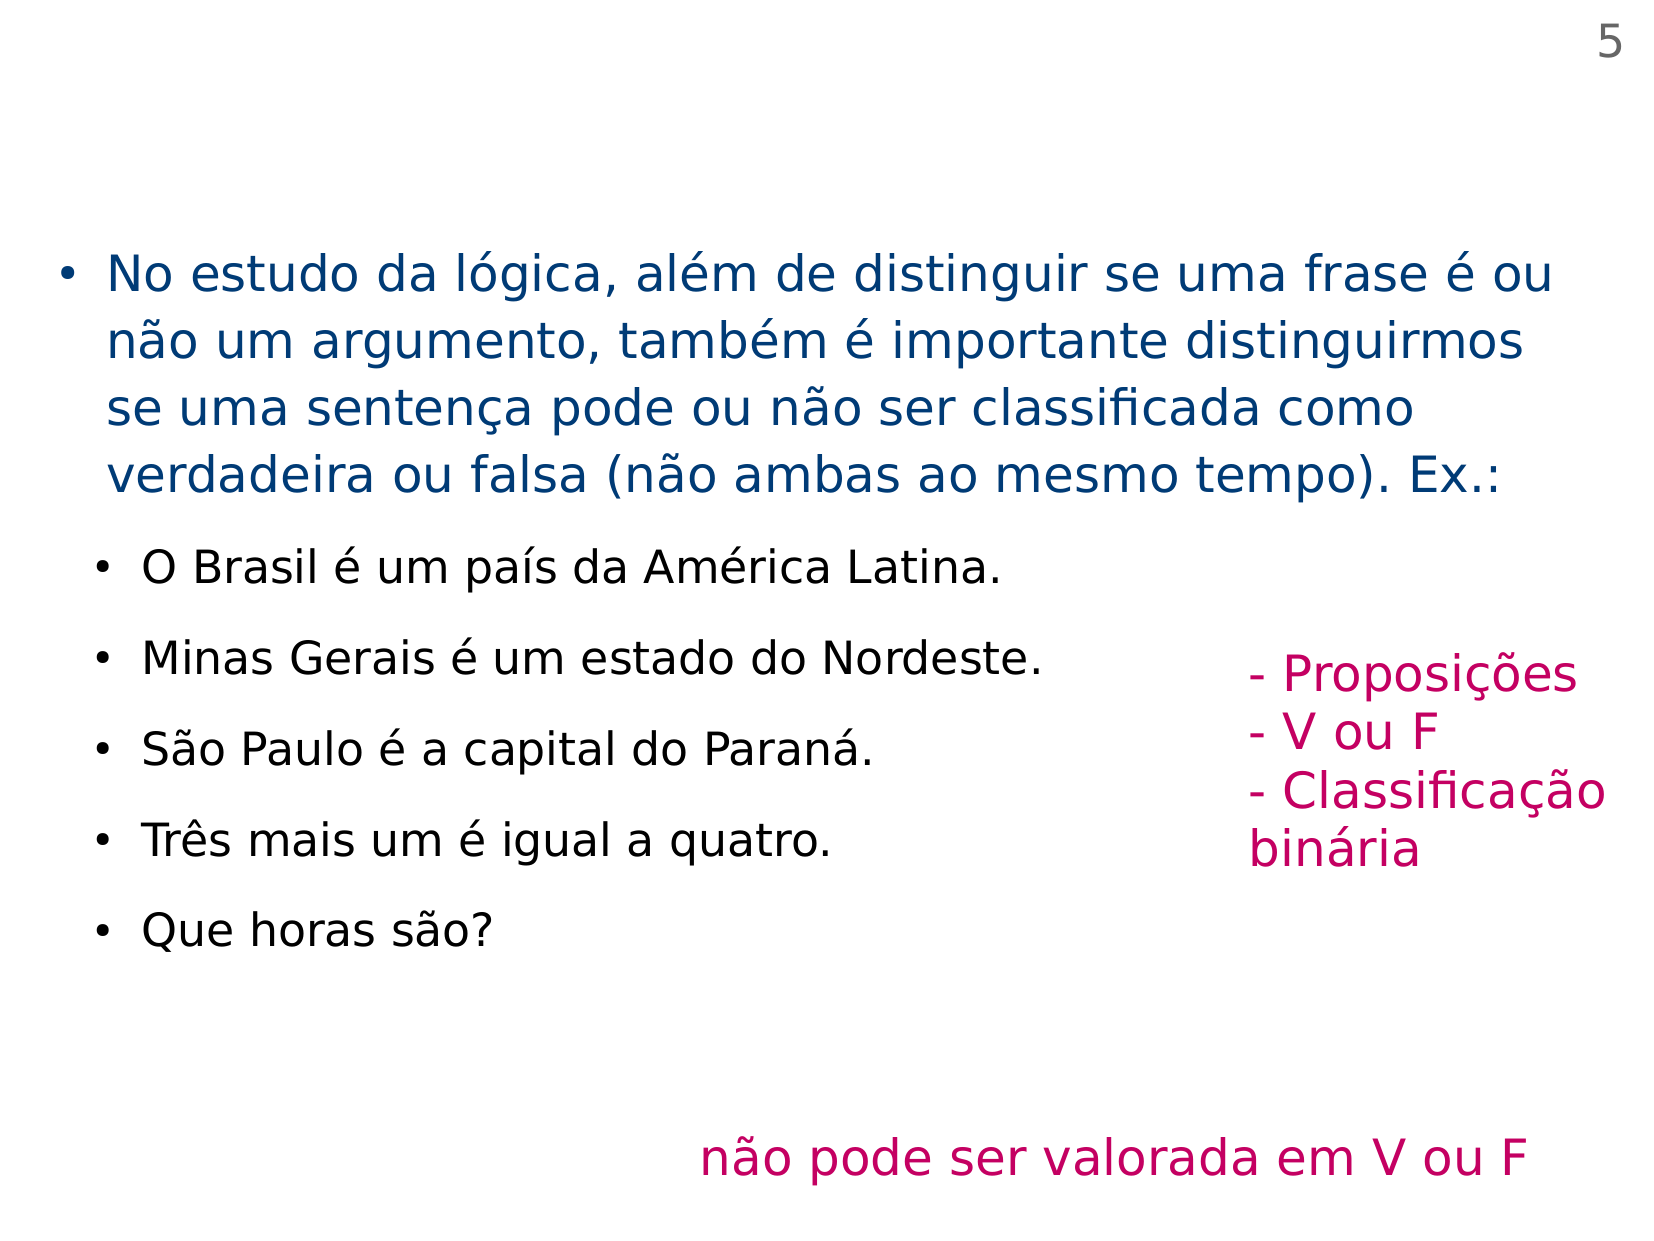

5
#
No estudo da lógica, além de distinguir se uma frase é ou não um argumento, também é importante distinguirmos se uma sentença pode ou não ser classificada como verdadeira ou falsa (não ambas ao mesmo tempo). Ex.:
O Brasil é um país da América Latina.
Minas Gerais é um estado do Nordeste.
São Paulo é a capital do Paraná.
Três mais um é igual a quatro.
Que horas são?
- Proposições
- V ou F
- Classificação binária
não pode ser valorada em V ou F